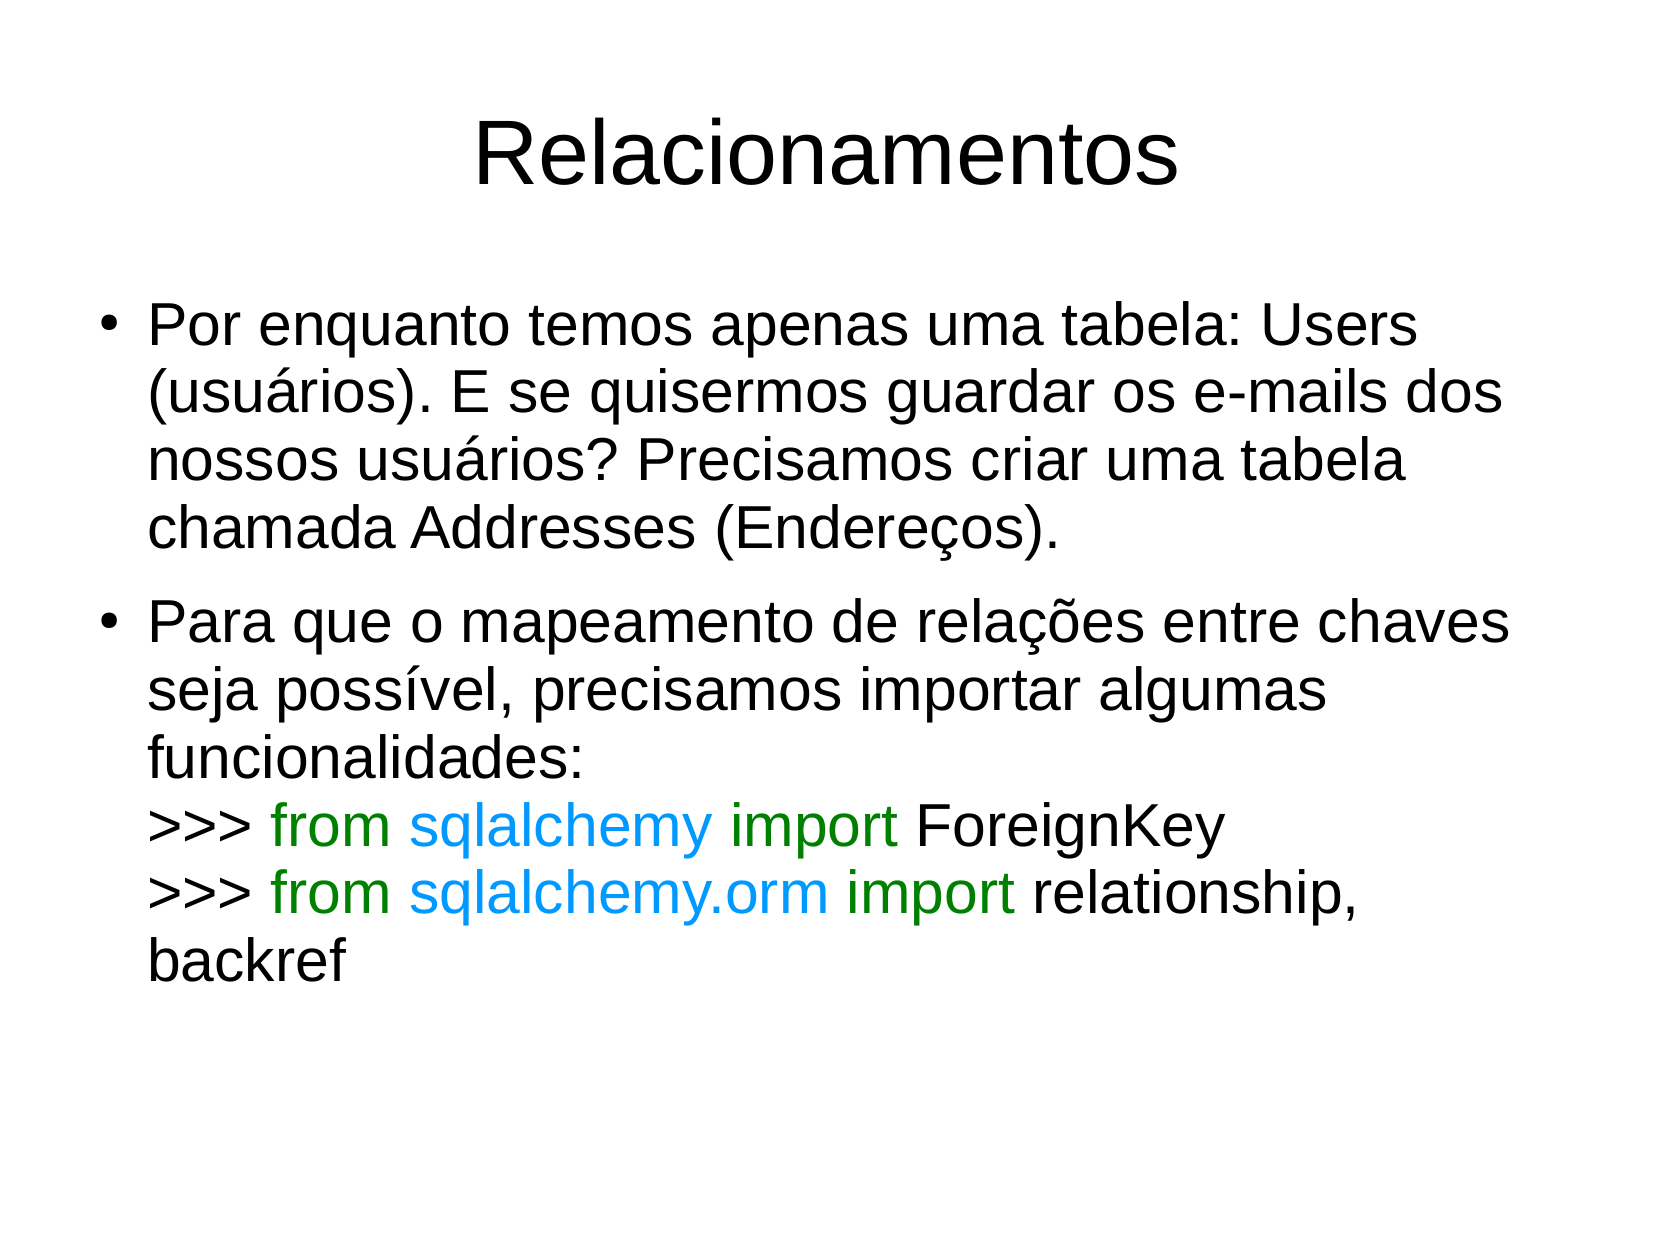

# Relacionamentos
Por enquanto temos apenas uma tabela: Users (usuários). E se quisermos guardar os e-mails dos nossos usuários? Precisamos criar uma tabela chamada Addresses (Endereços).
Para que o mapeamento de relações entre chaves seja possível, precisamos importar algumas funcionalidades:
>>> from sqlalchemy import ForeignKey
>>> from sqlalchemy.orm import relationship, backref